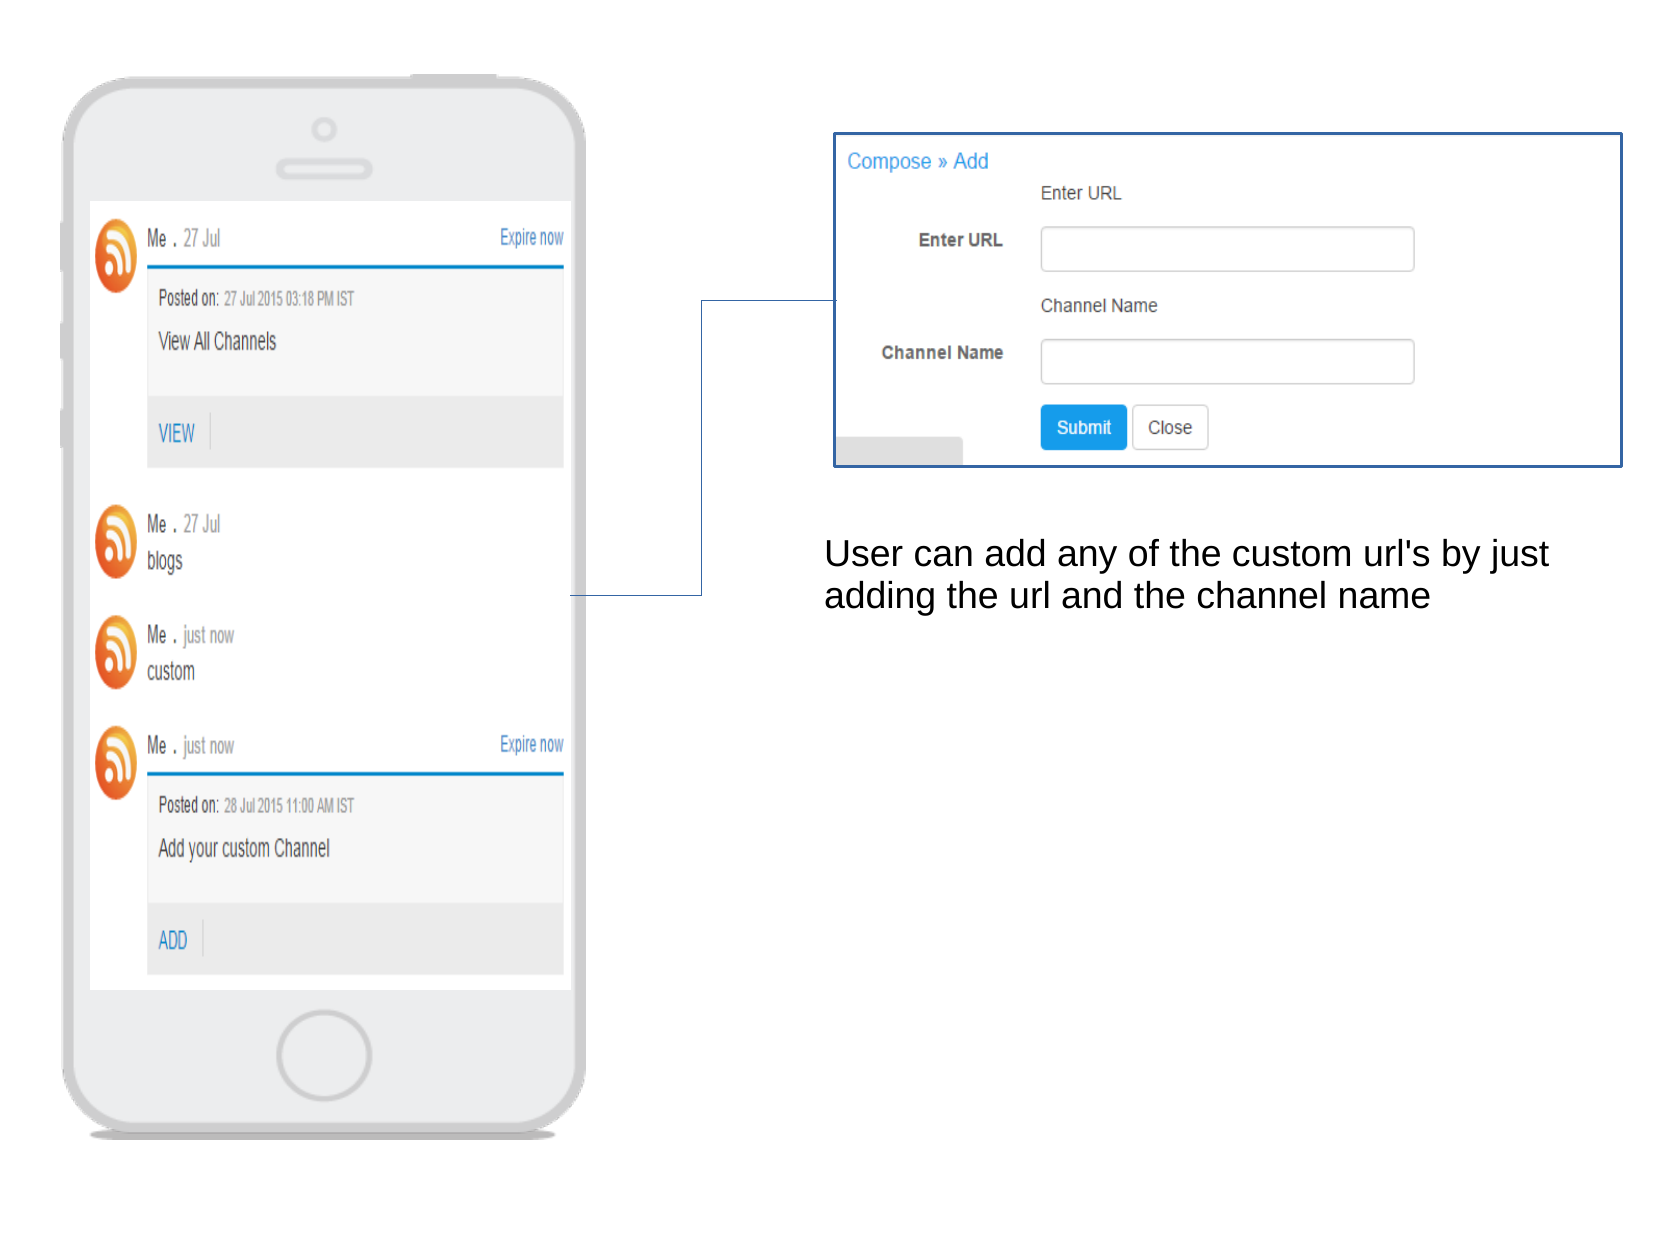

User can add any of the custom url's by just
adding the url and the channel name